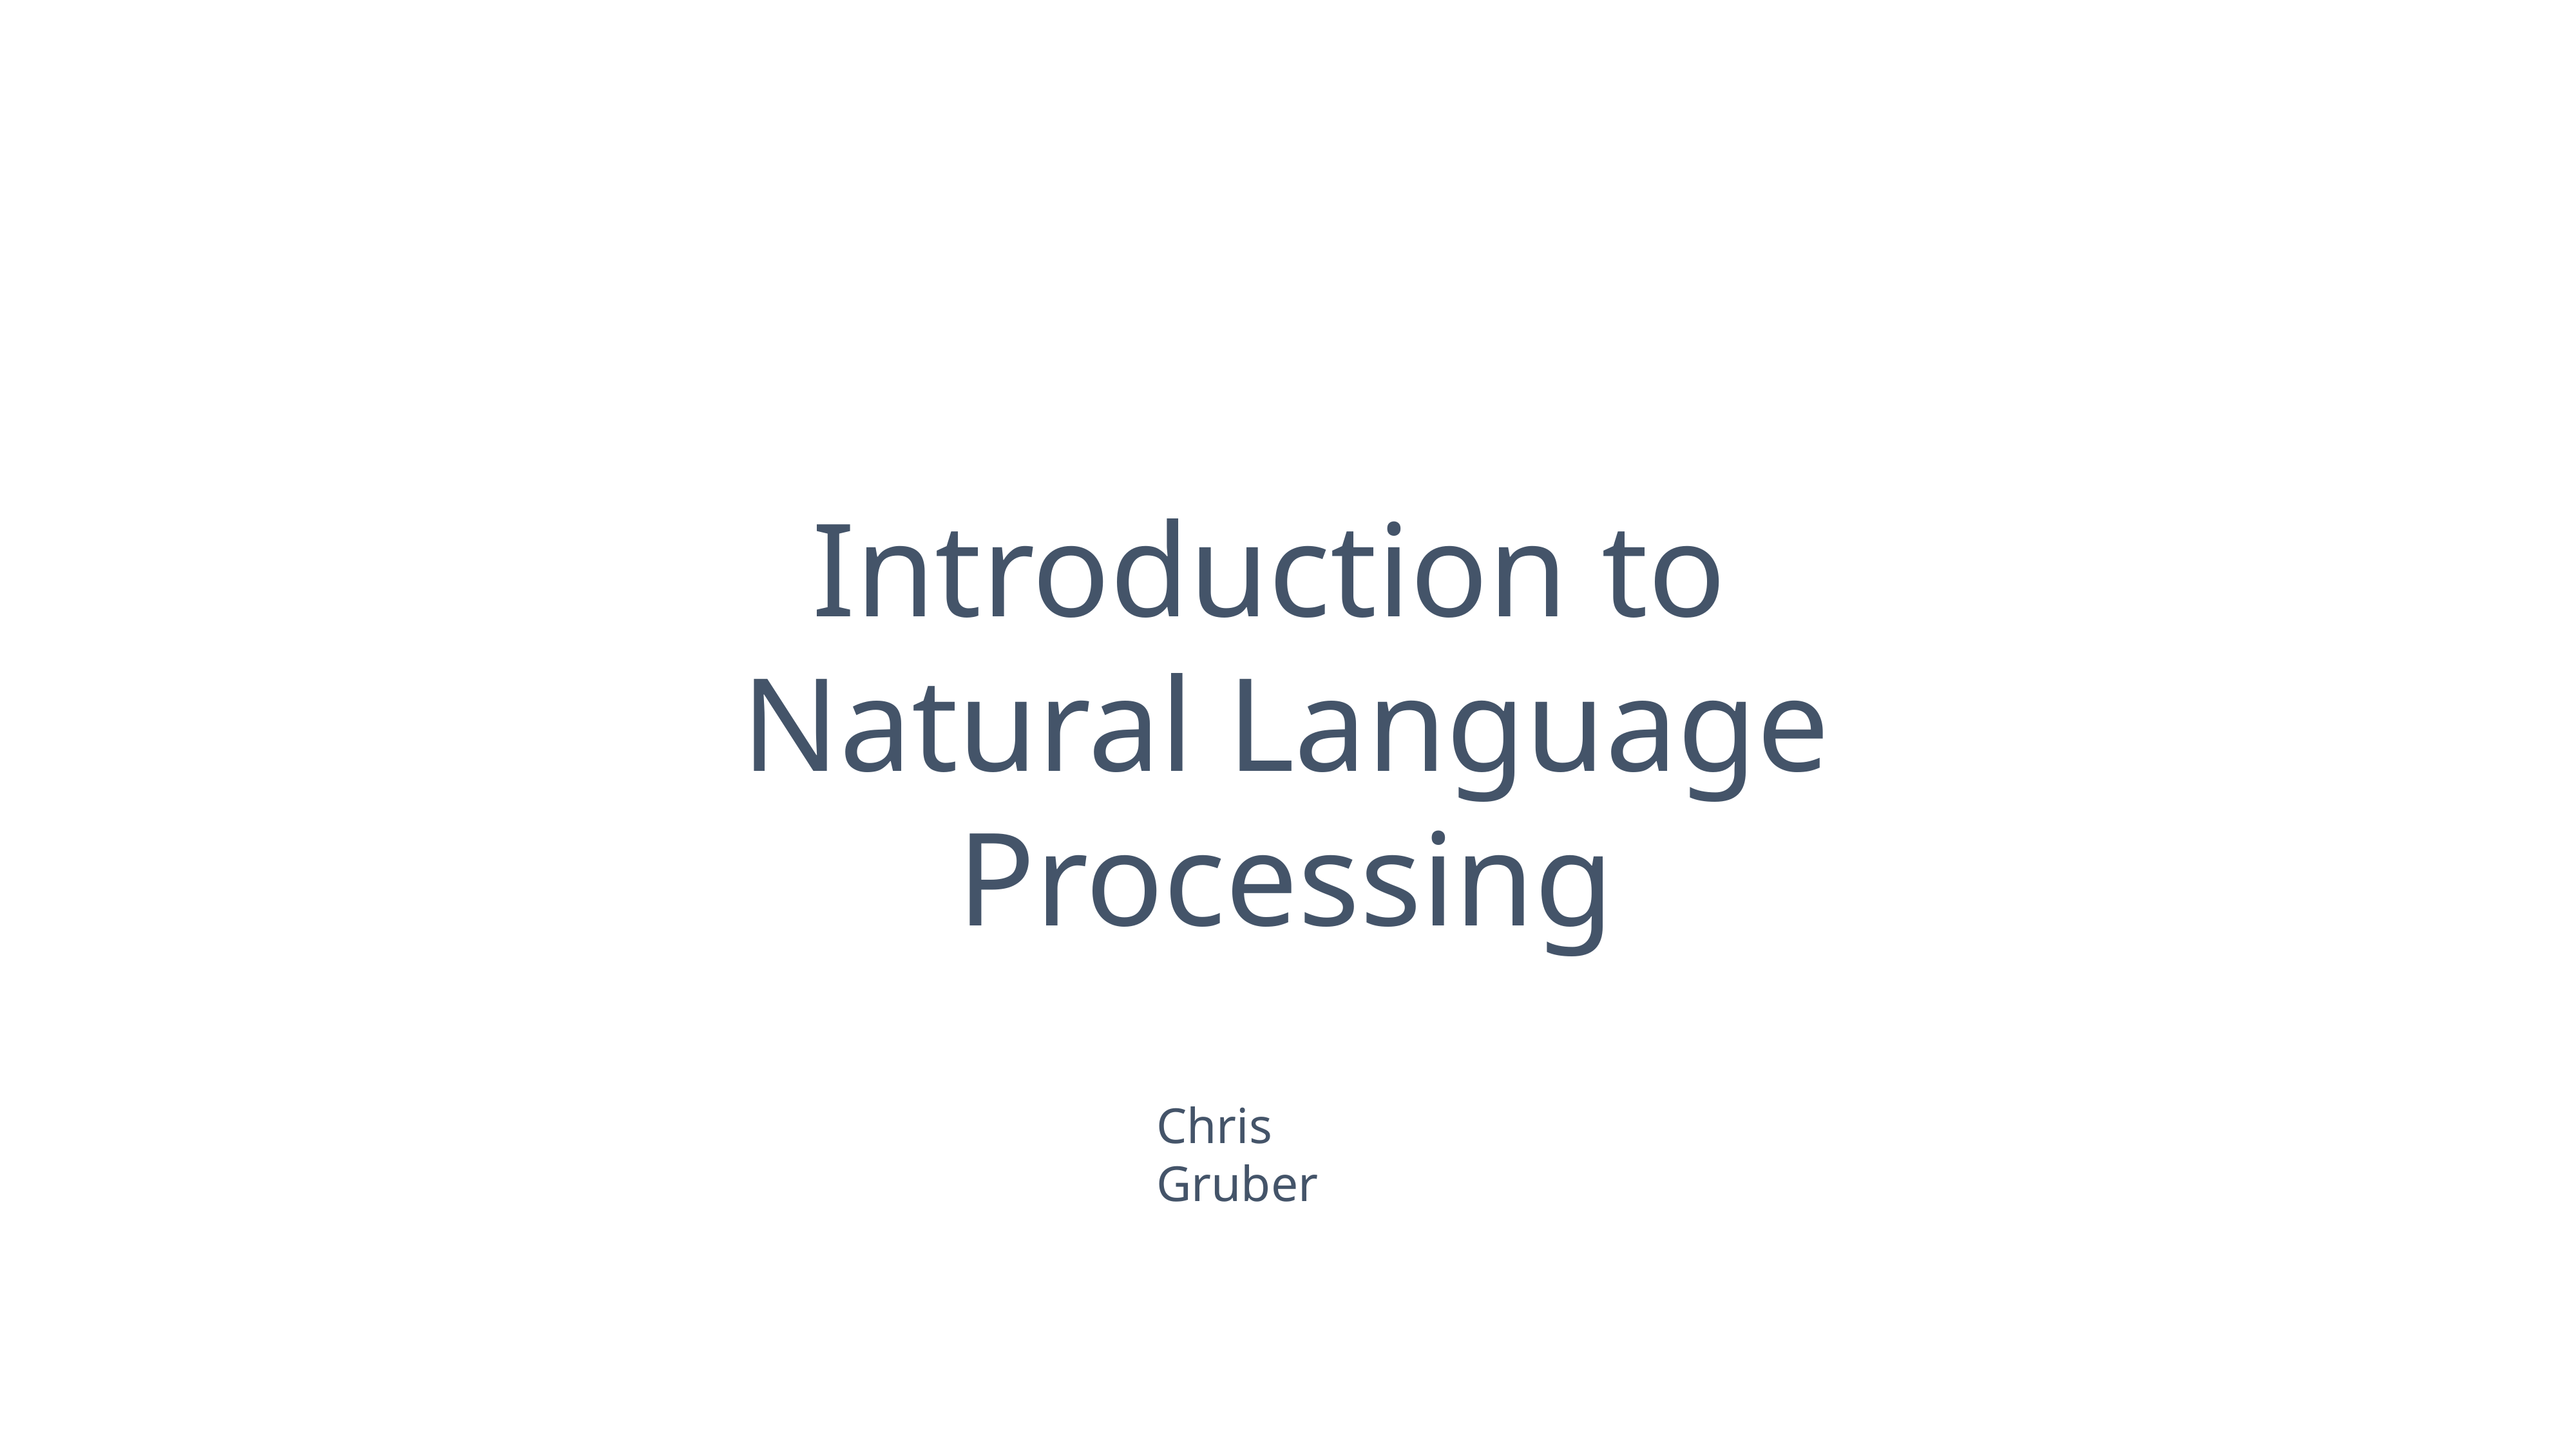

Introduction to
Natural Language Processing
Chris Gruber